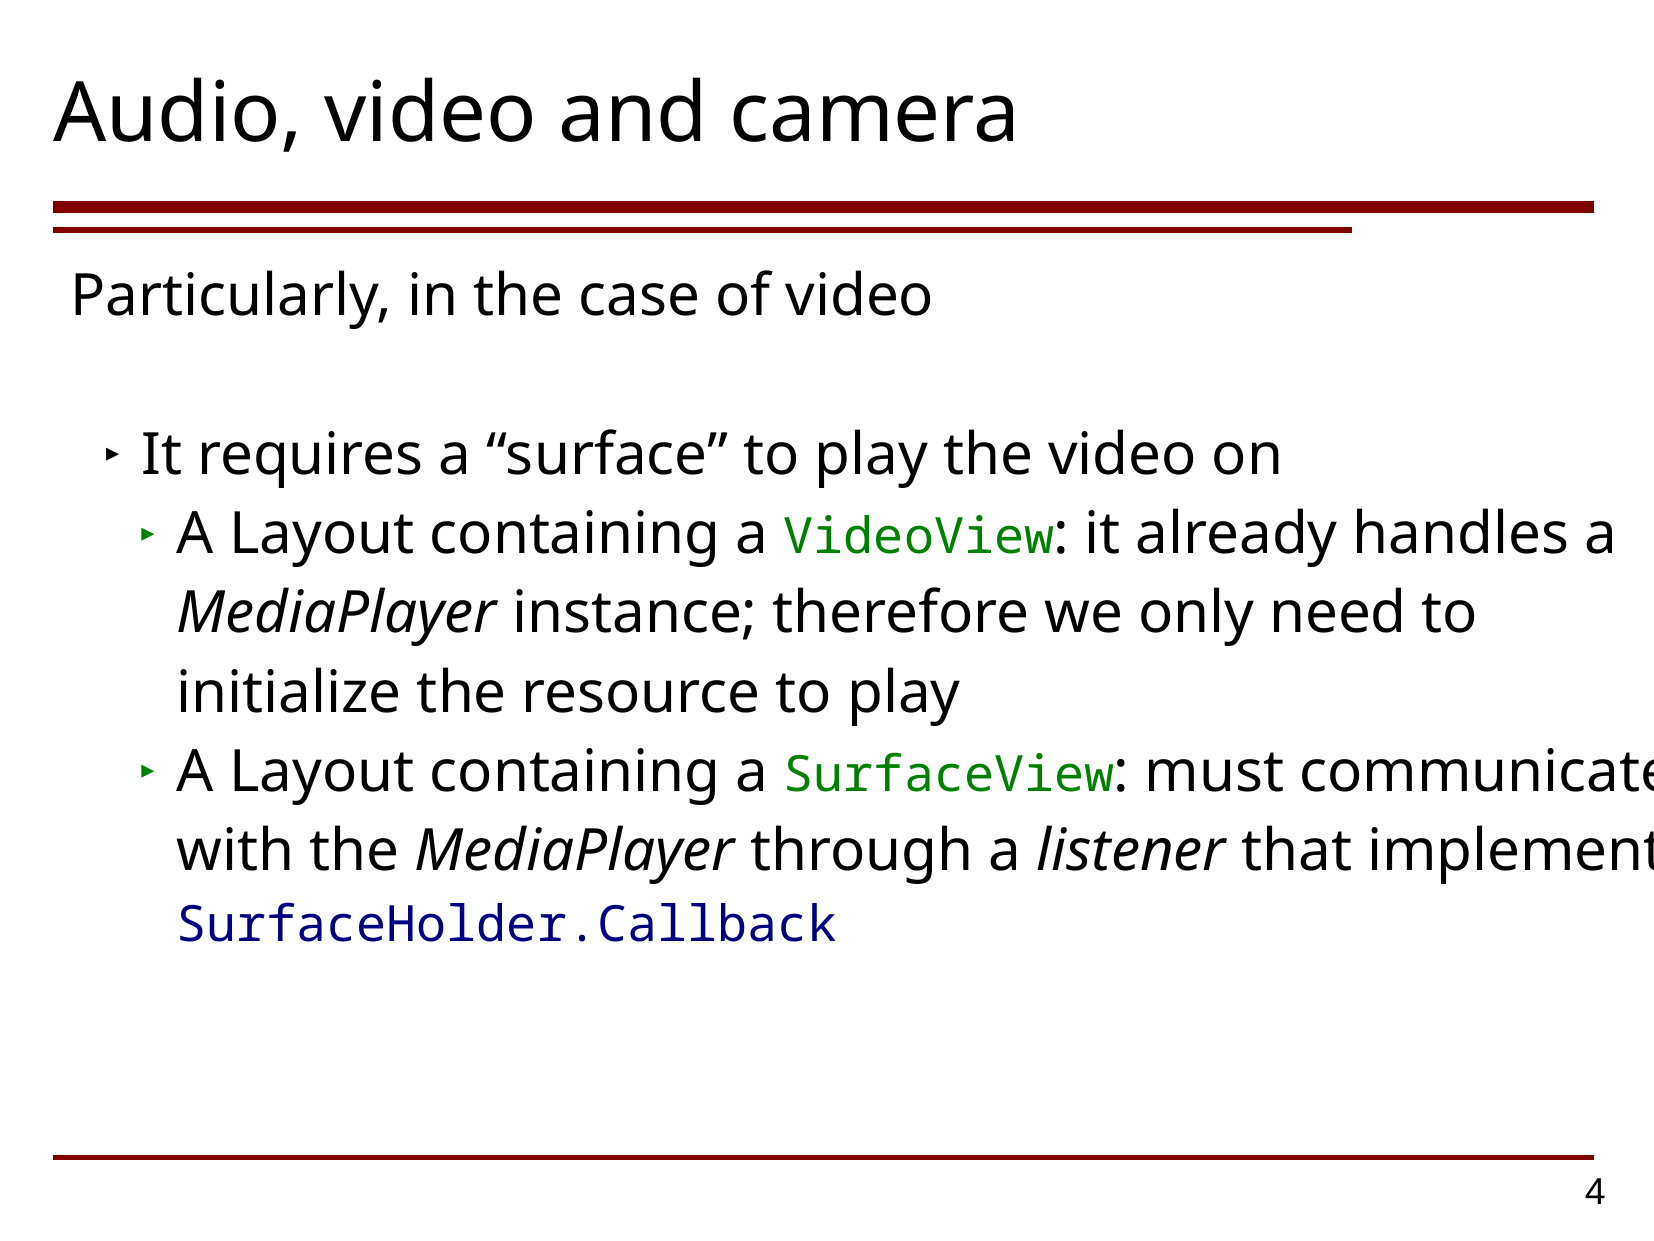

# Audio, video and camera
Particularly, in the case of video
It requires a “surface” to play the video on
A Layout containing a VideoView: it already handles a
MediaPlayer instance; therefore we only need to
initialize the resource to play
A Layout containing a SurfaceView: must communicate
with the MediaPlayer through a listener that implements
SurfaceHolder.Callback